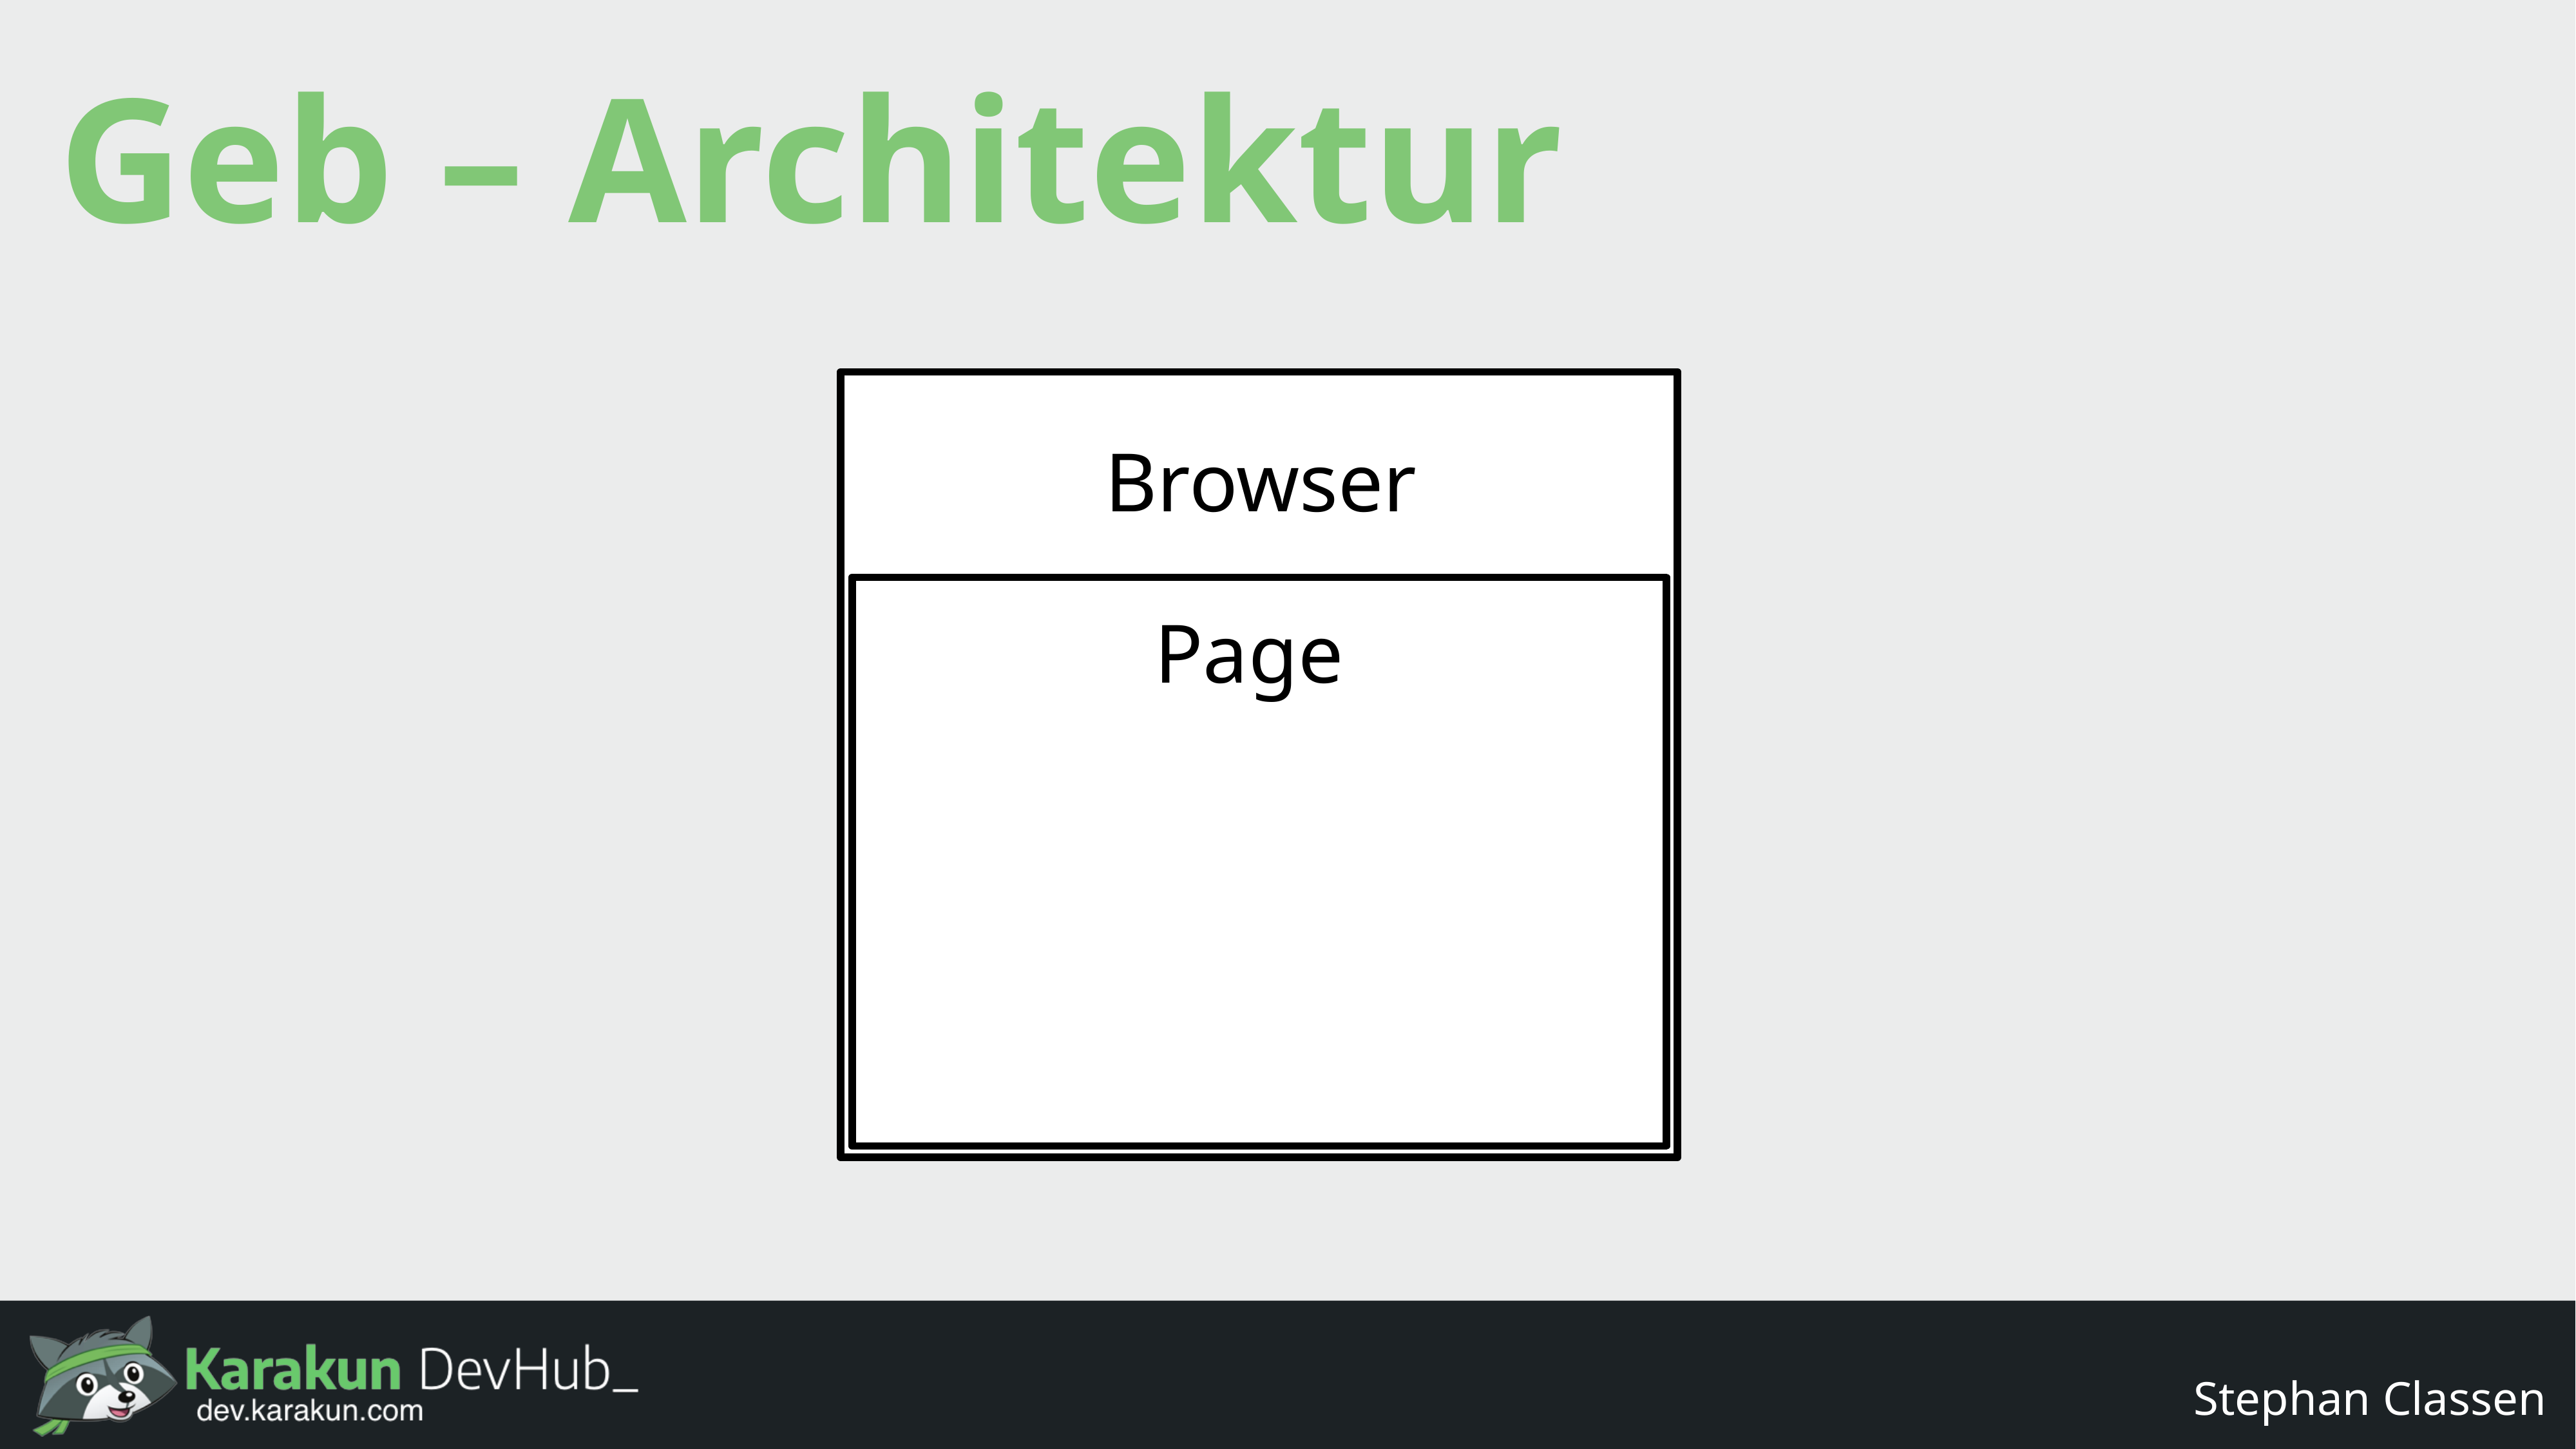

Geb – Architektur
Browser
Page
Stephan Classen
ddddd